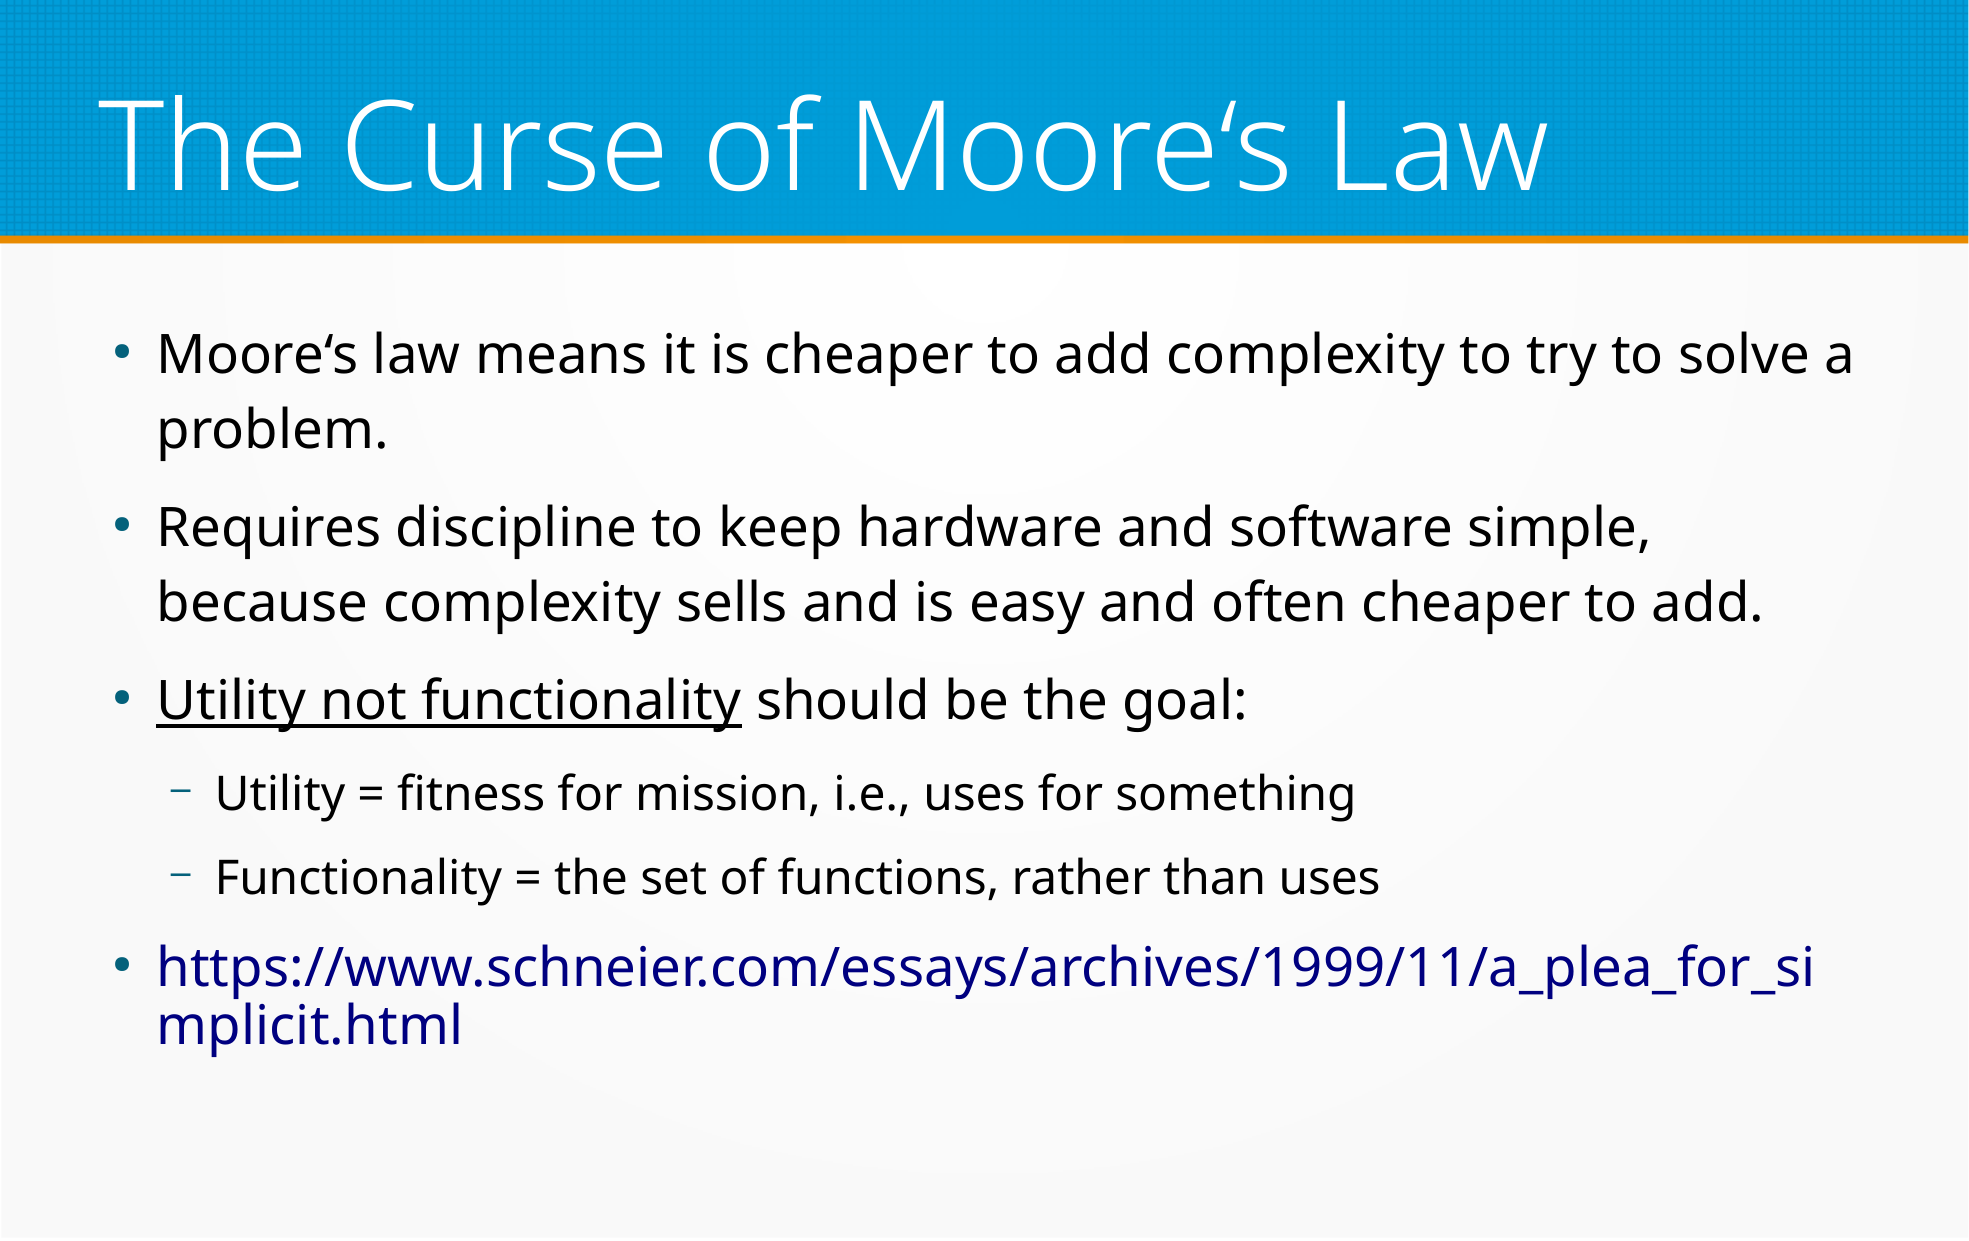

# The Curse of Moore‘s Law
Moore‘s law means it is cheaper to add complexity to try to solve a problem.
Requires discipline to keep hardware and software simple, because complexity sells and is easy and often cheaper to add.
Utility not functionality should be the goal:
Utility = fitness for mission, i.e., uses for something
Functionality = the set of functions, rather than uses
https://www.schneier.com/essays/archives/1999/11/a_plea_for_simplicit.html